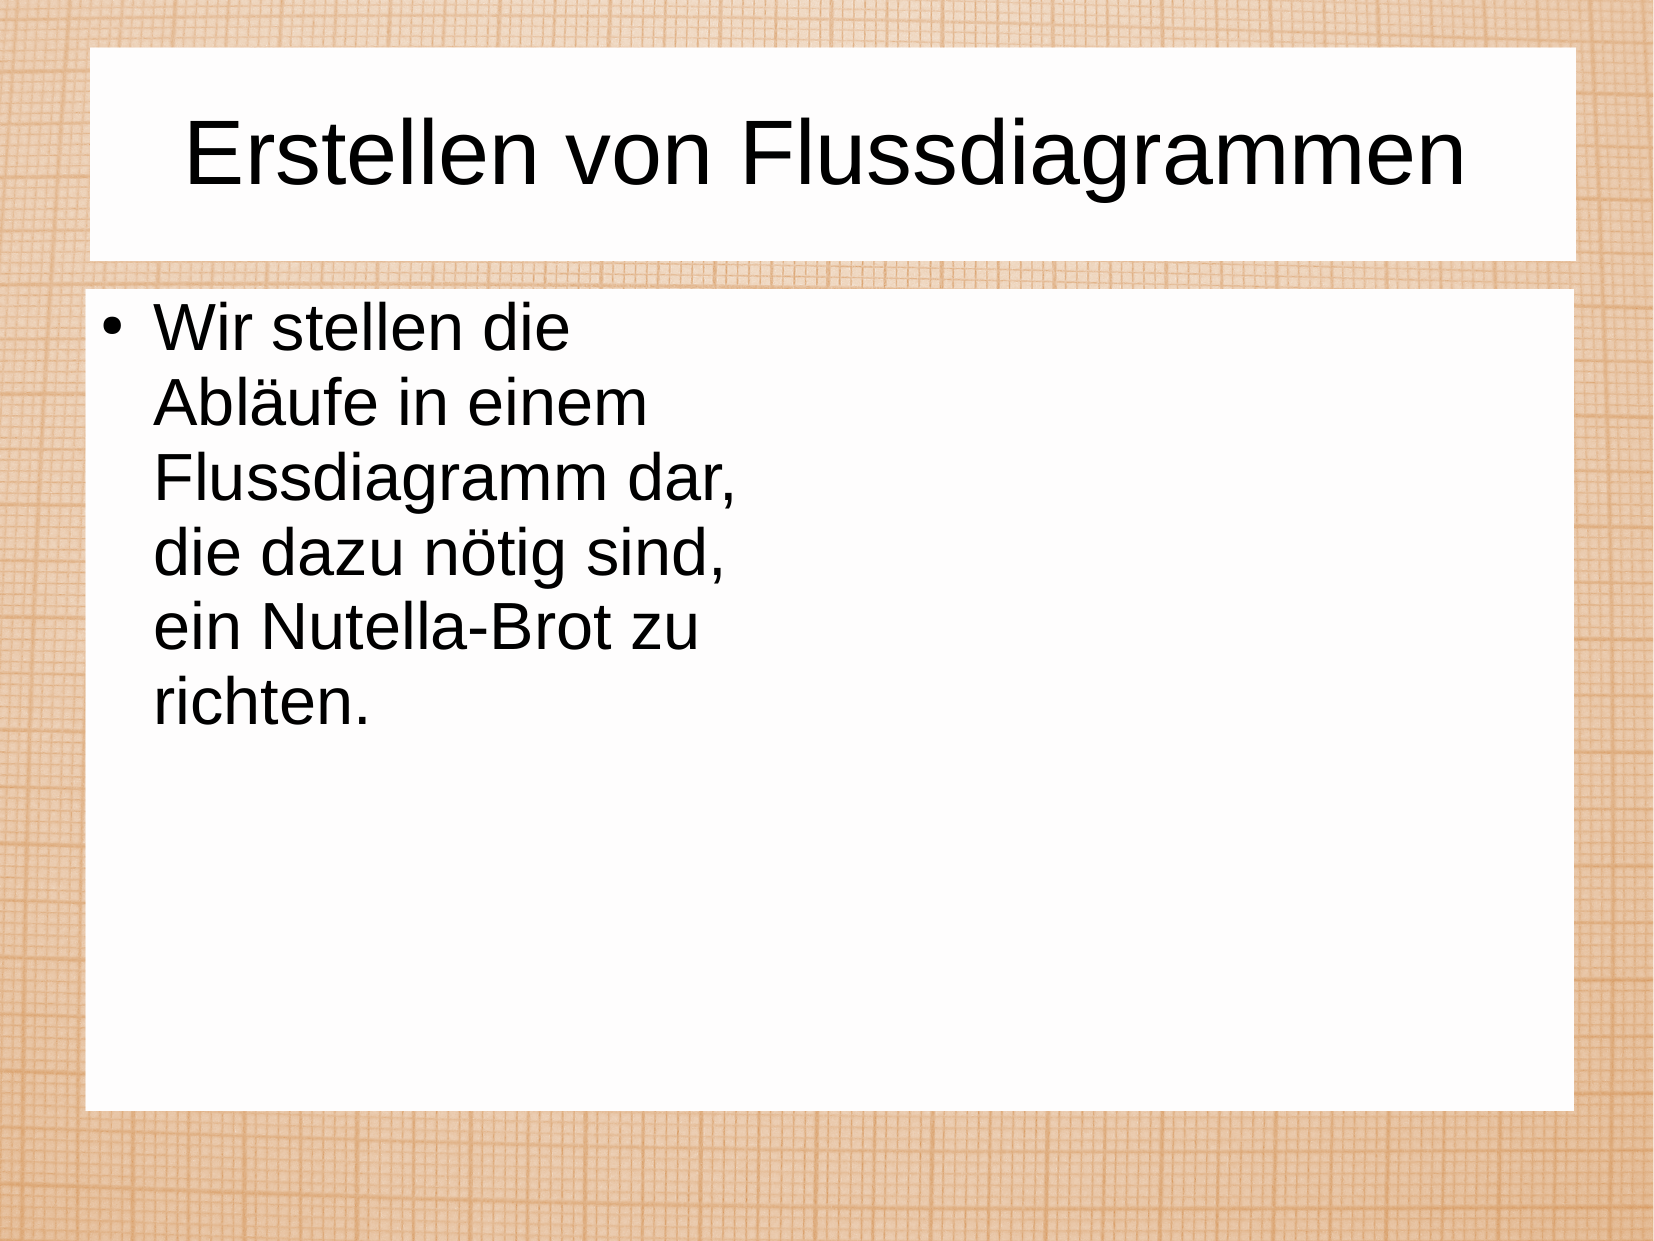

# Erstellen von Flussdiagrammen
Wir stellen die Abläufe in einem Flussdiagramm dar, die dazu nötig sind, ein Nutella-Brot zu richten.